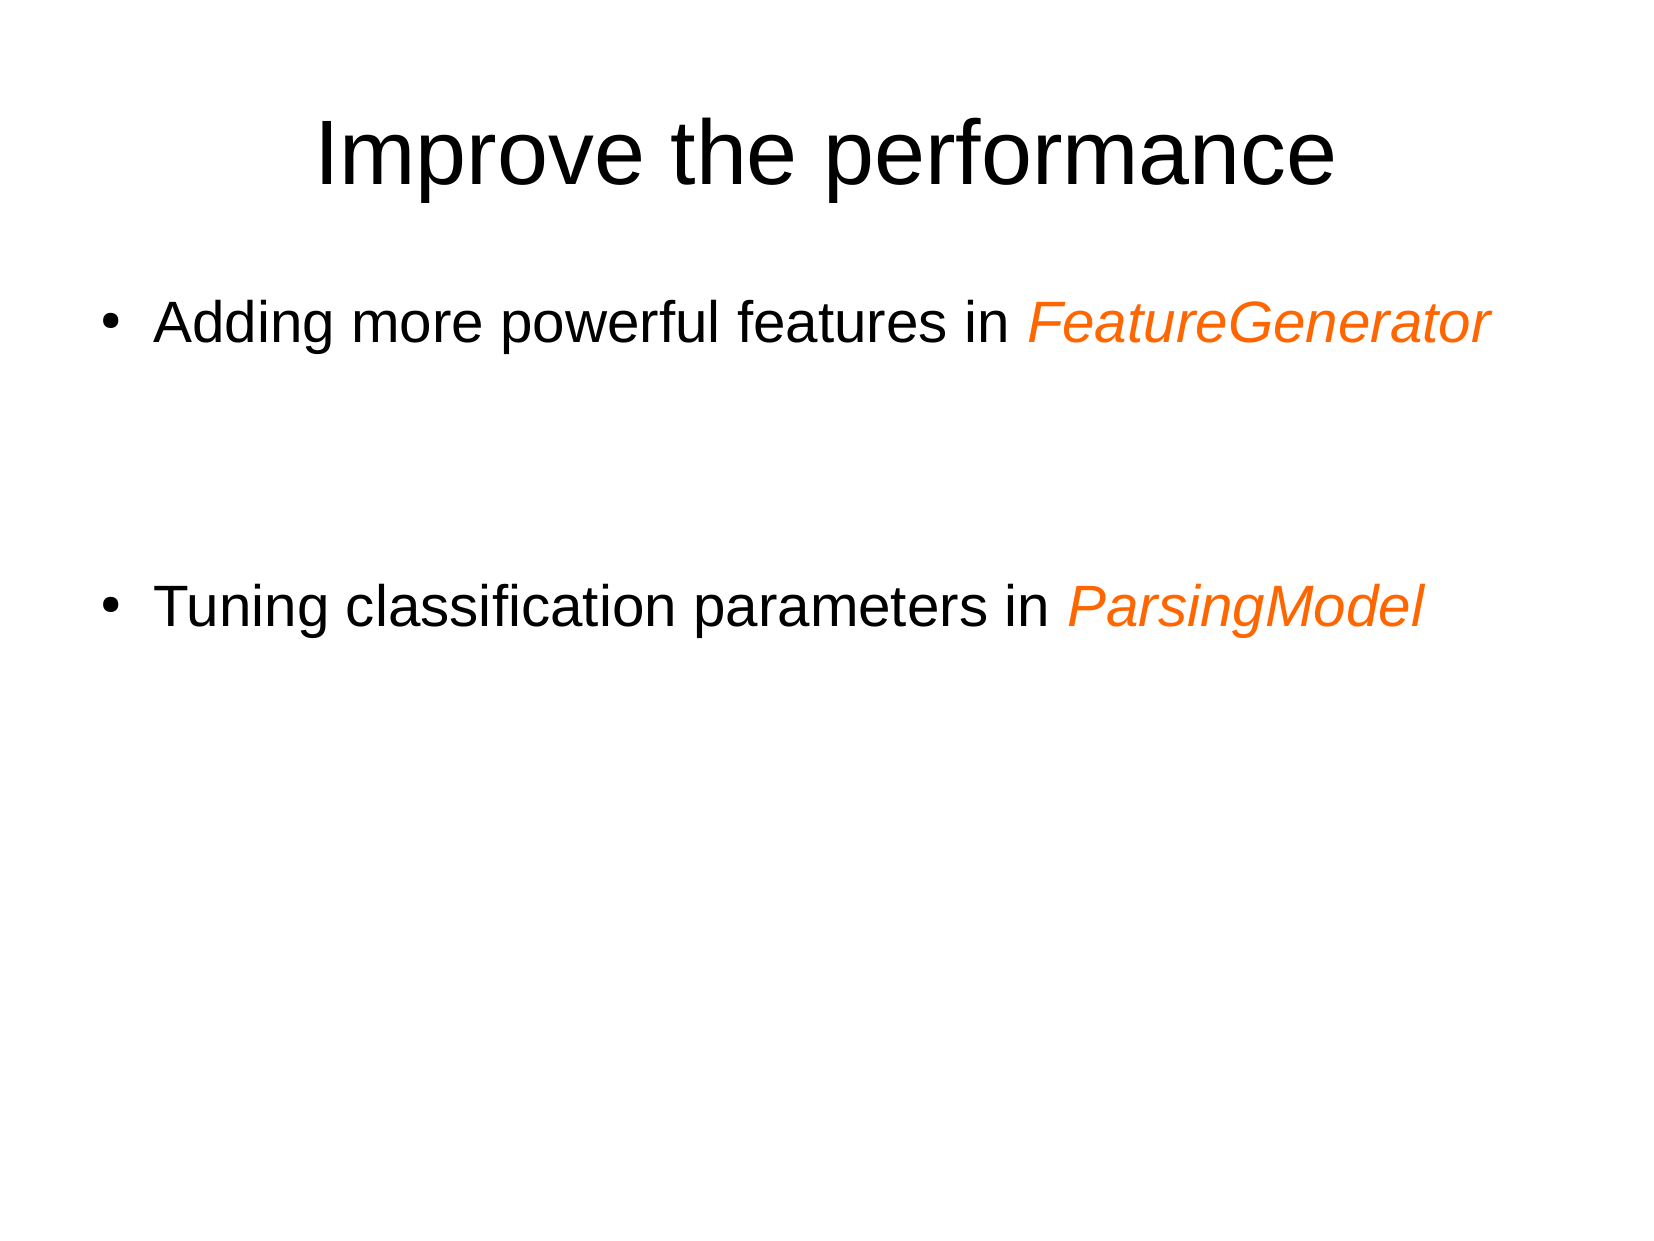

# Improve the performance
Adding more powerful features in FeatureGenerator
Tuning classification parameters in ParsingModel